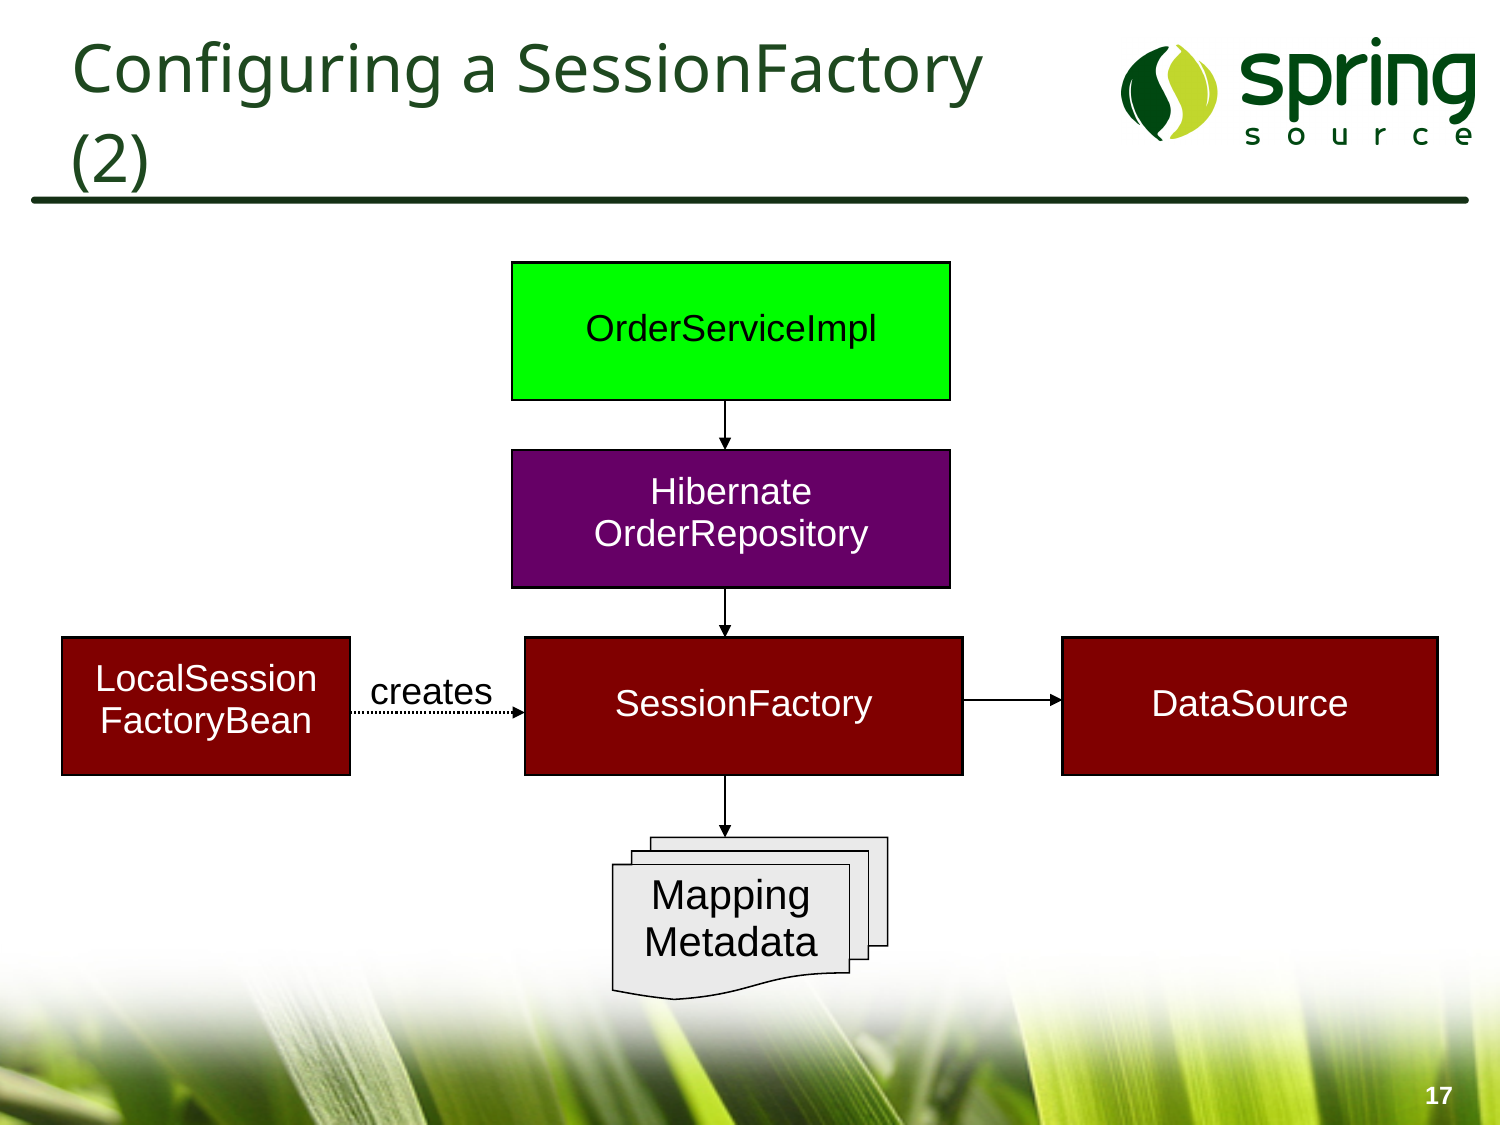

# Configuring a SessionFactory (2)
OrderServiceImpl
Hibernate
OrderRepository
LocalSession
FactoryBean
creates
SessionFactory
DataSource
Mapping
Metadata